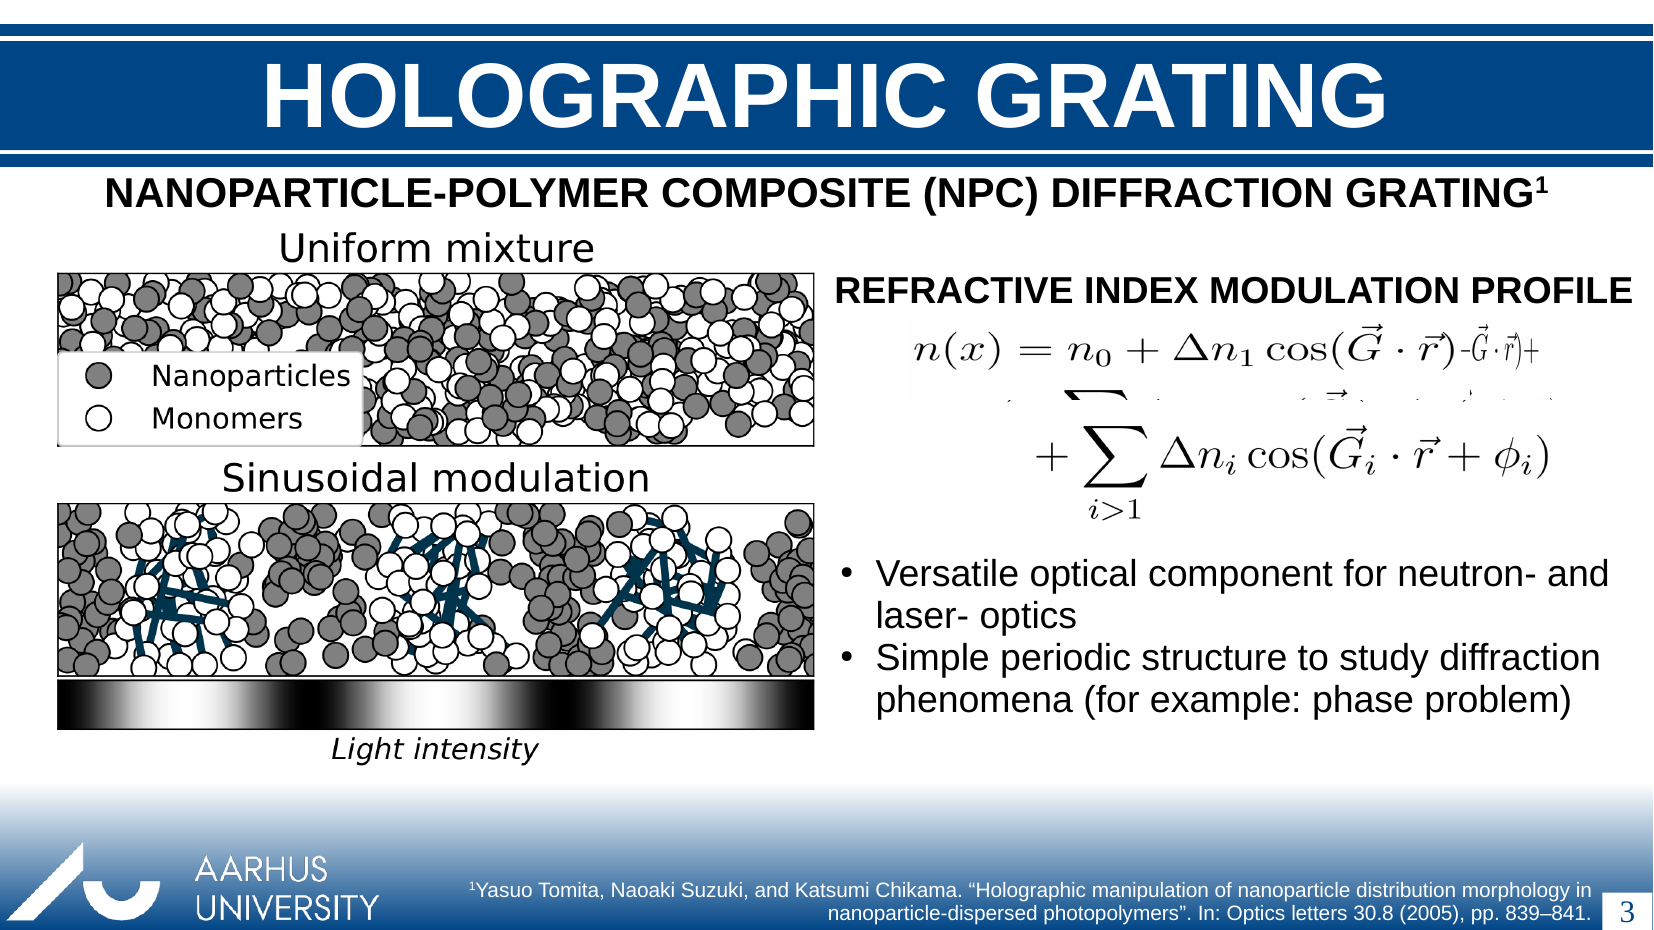

# HOLOGRAPHIC GRATING
NANOPARTICLE-POLYMER COMPOSITE (NPC) DIFFRACTION GRATING1
REFRACTIVE INDEX MODULATION PROFILE
Versatile optical component for neutron- and laser- optics
Simple periodic structure to study diffraction phenomena (for example: phase problem)
1Yasuo Tomita, Naoaki Suzuki, and Katsumi Chikama. “Holographic manipulation of nanoparticle distribution morphology in nanoparticle-dispersed photopolymers”. In: Optics letters 30.8 (2005), pp. 839–841.
3